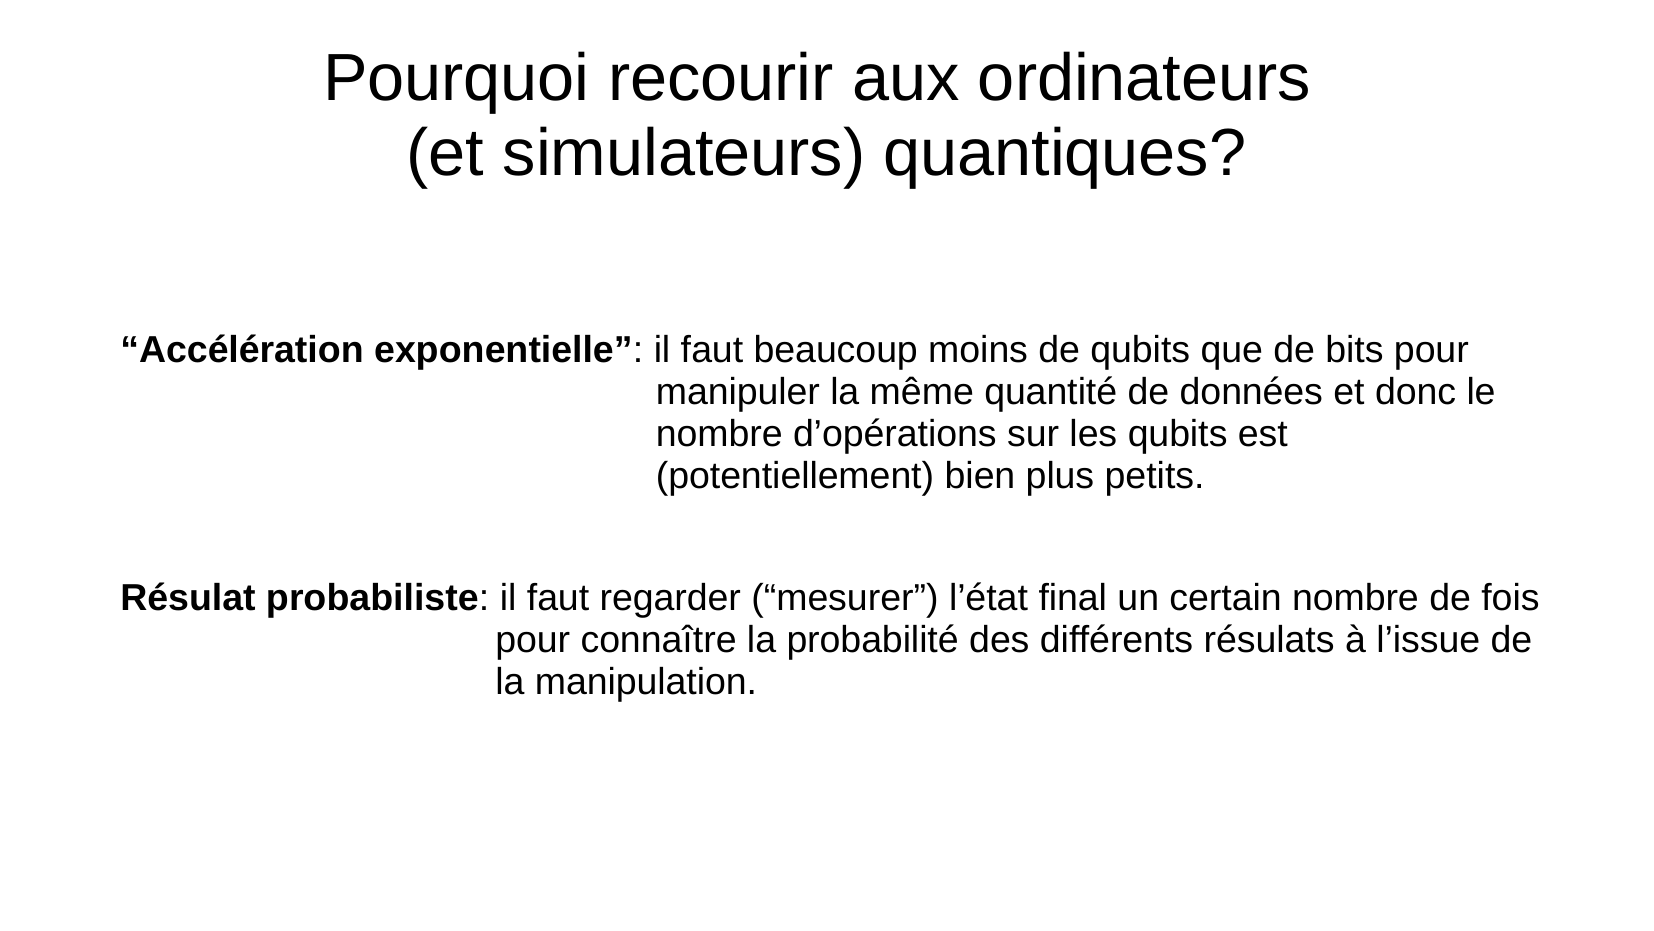

# Pourquoi recourir aux ordinateurs (et simulateurs) quantiques?
“Accélération exponentielle”: il faut beaucoup moins de qubits que de bits pour 								 manipuler la même quantité de données et donc le 								 nombre d’opérations sur les qubits est 											 (potentiellement) bien plus petits.
Résulat probabiliste: il faut regarder (“mesurer”) l’état final un certain nombre de fois 					pour connaître la probabilité des différents résulats à l’issue de 						la manipulation.